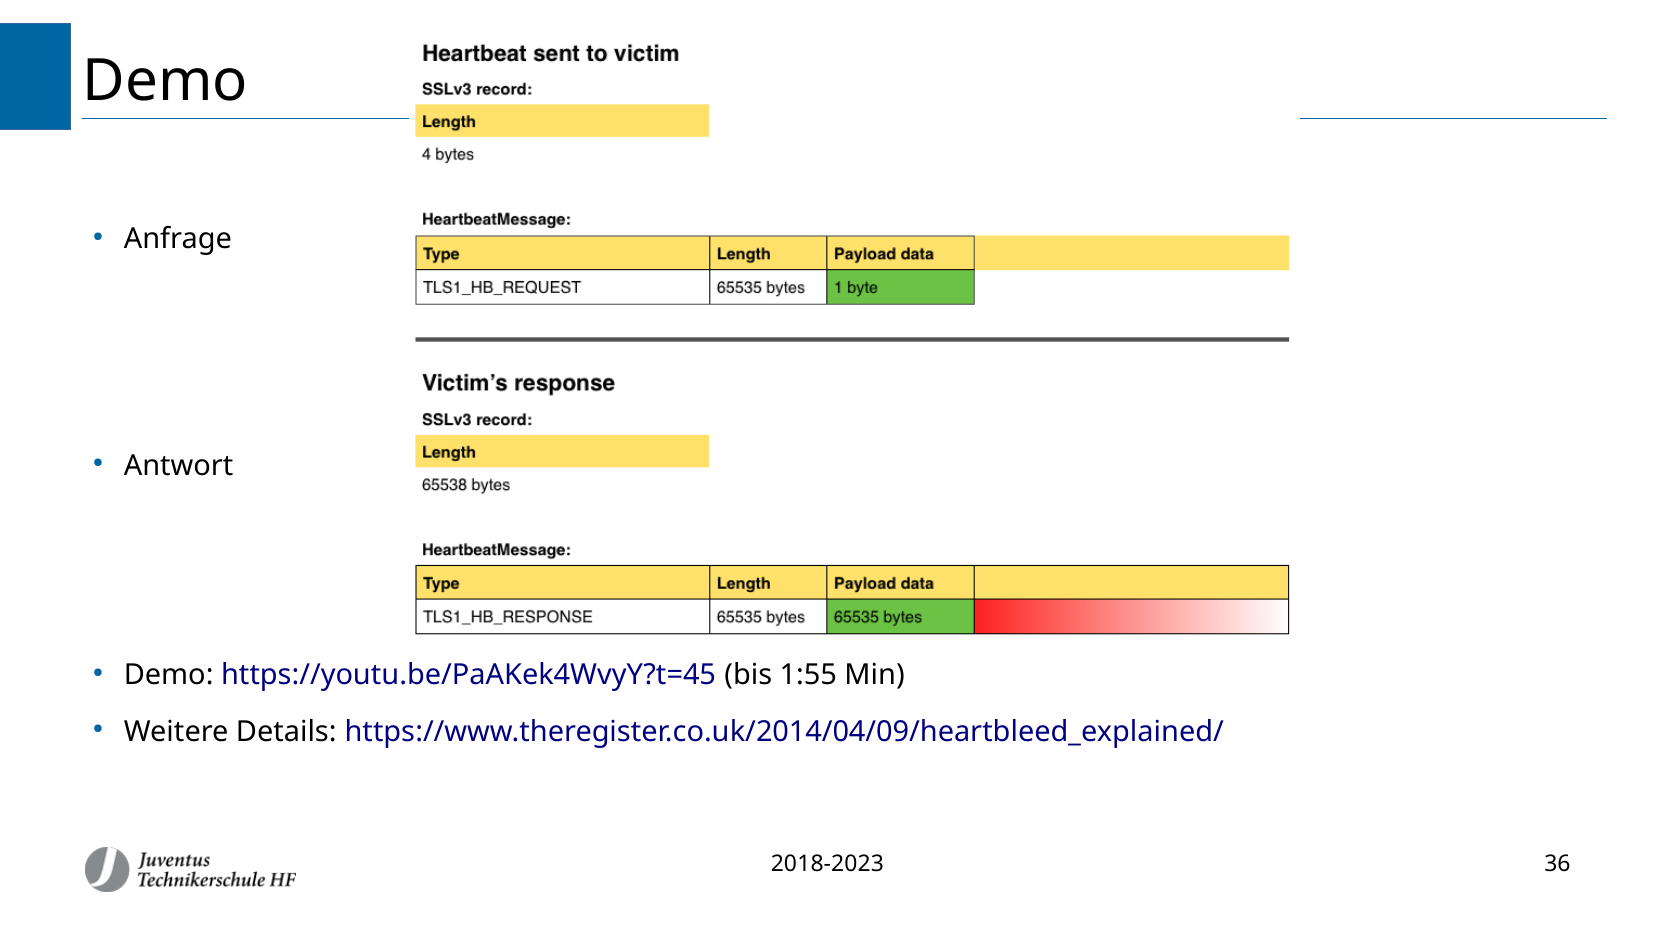

# Demo
Anfrage
Antwort
Demo: https://youtu.be/PaAKek4WvyY?t=45 (bis 1:55 Min)
Weitere Details: https://www.theregister.co.uk/2014/04/09/heartbleed_explained/
2018-2023
36